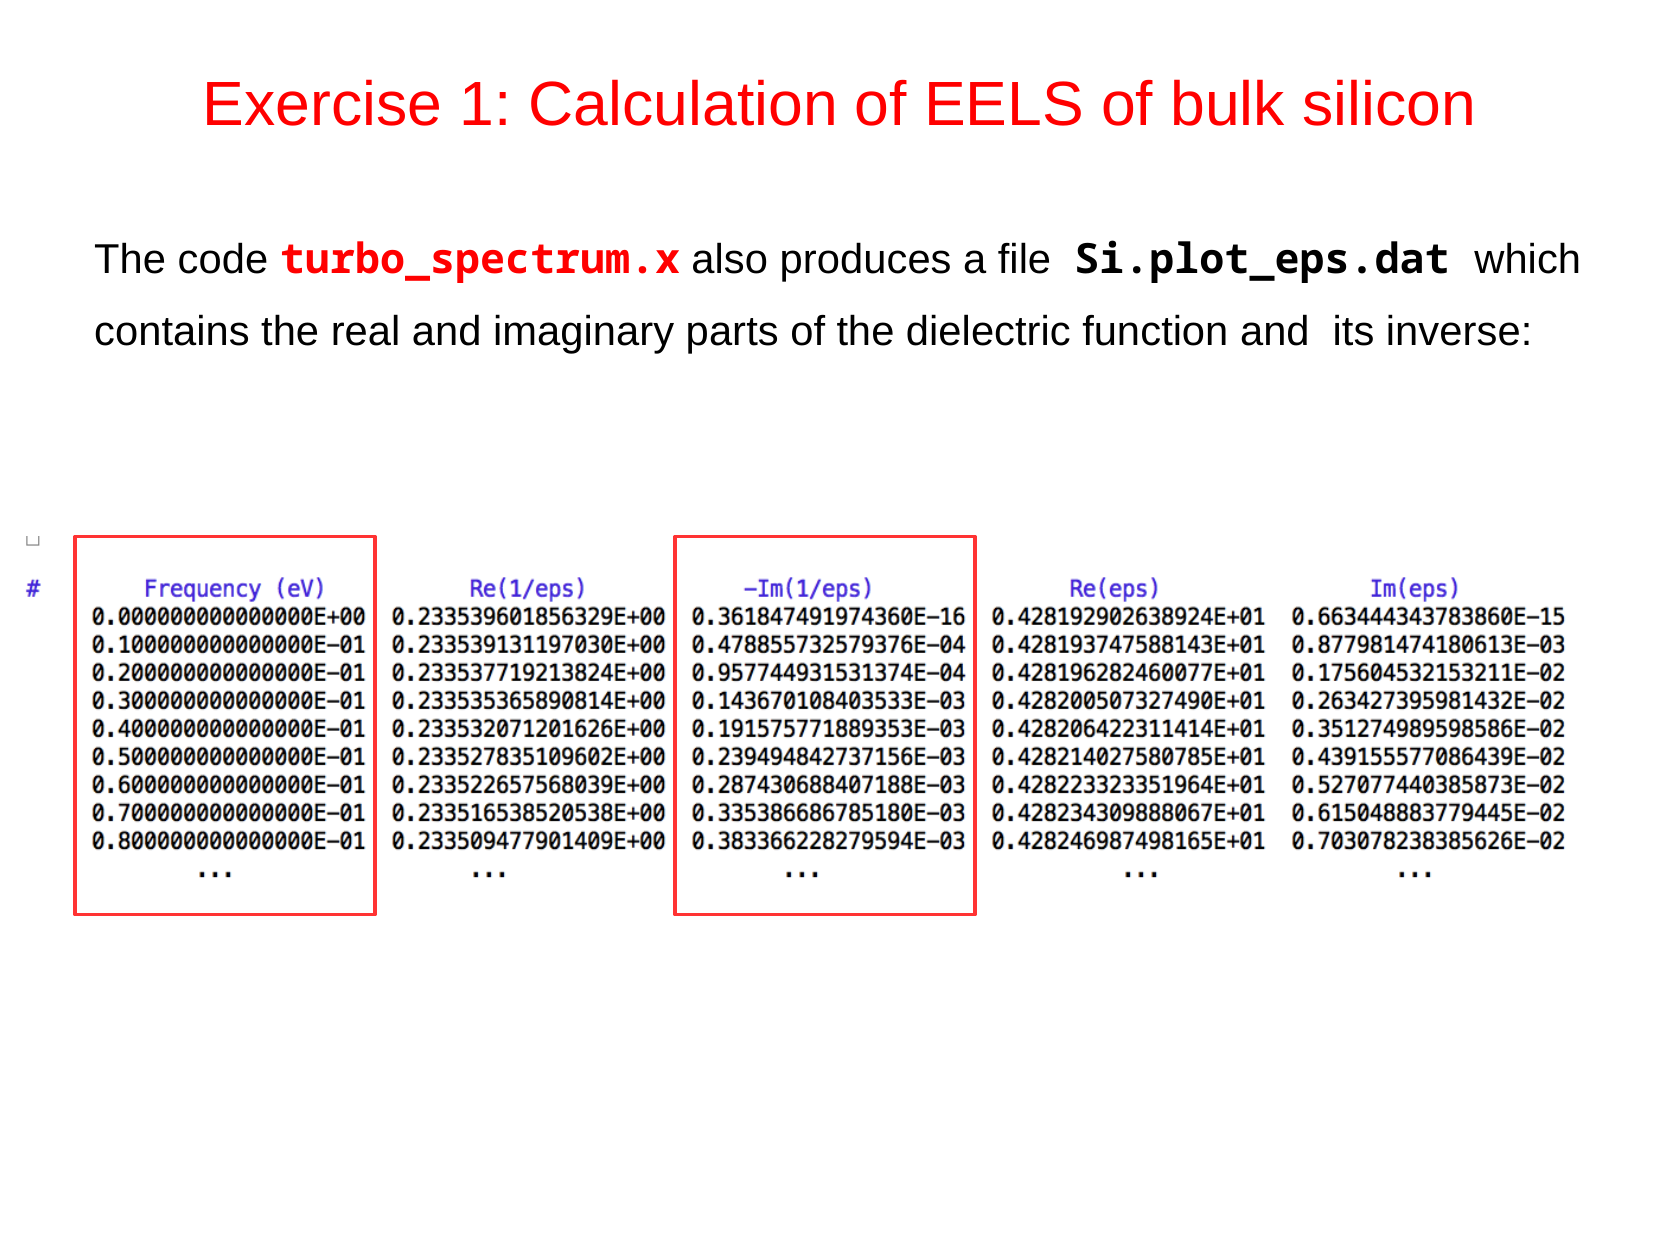

# Exercise 1: Calculation of EELS of bulk silicon
The code turbo_spectrum.x also produces a file Si.plot_eps.dat which contains the real and imaginary parts of the dielectric function and its inverse: